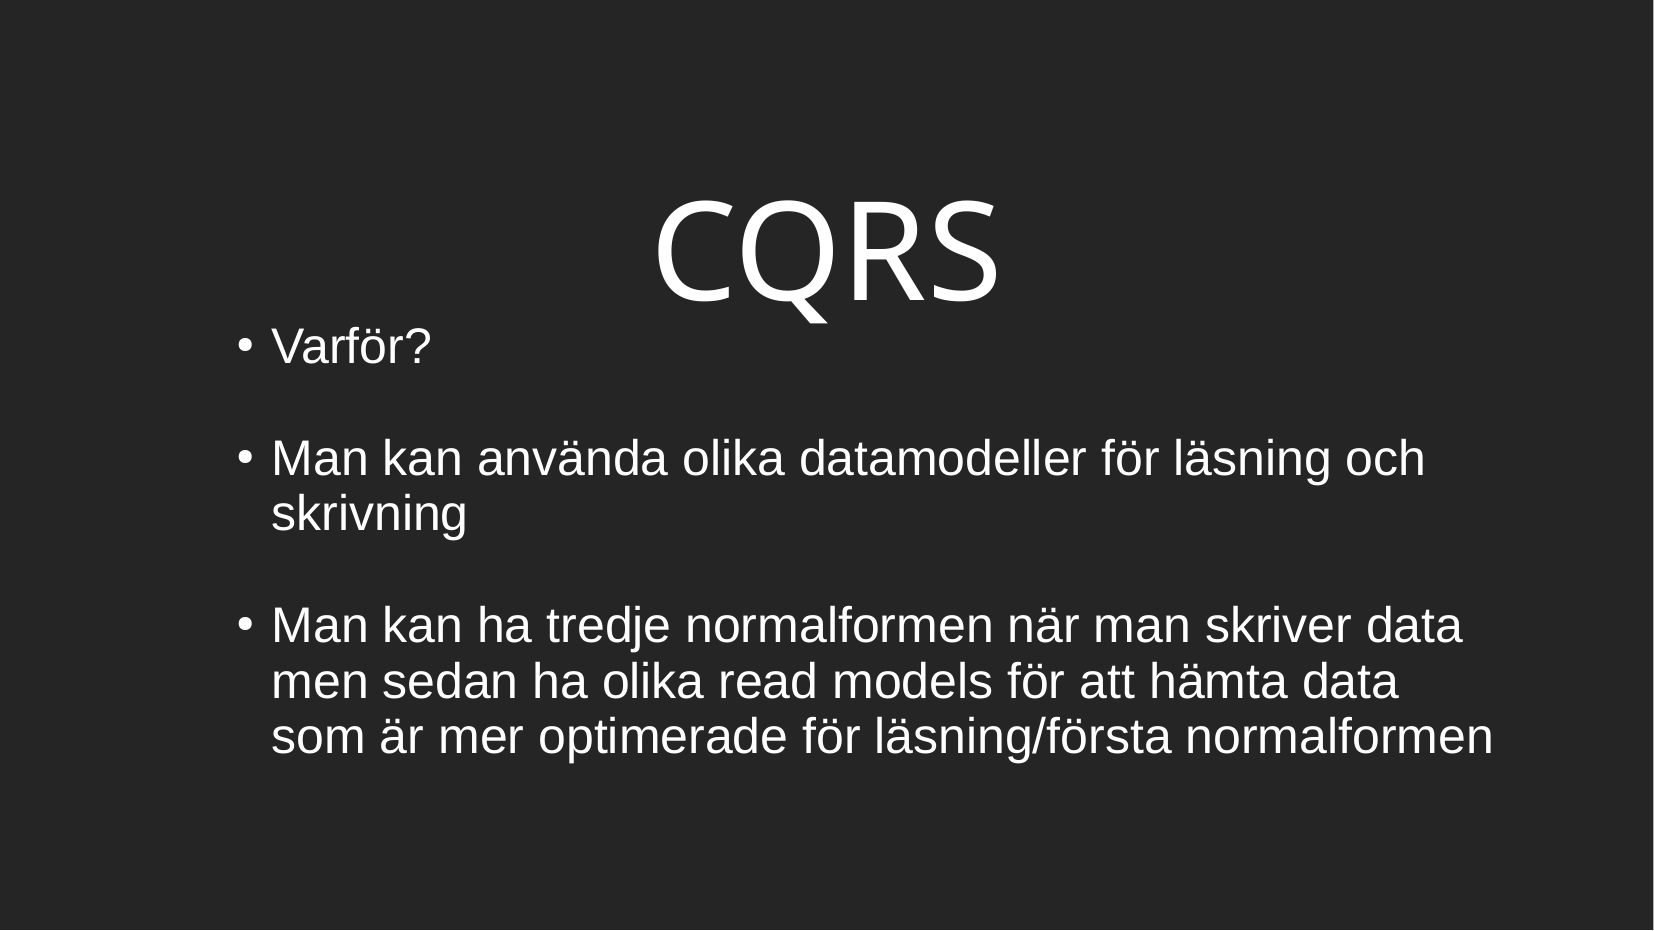

# CQRS
Varför?
Man kan använda olika datamodeller för läsning och skrivning
Man kan ha tredje normalformen när man skriver data men sedan ha olika read models för att hämta data som är mer optimerade för läsning/första normalformen